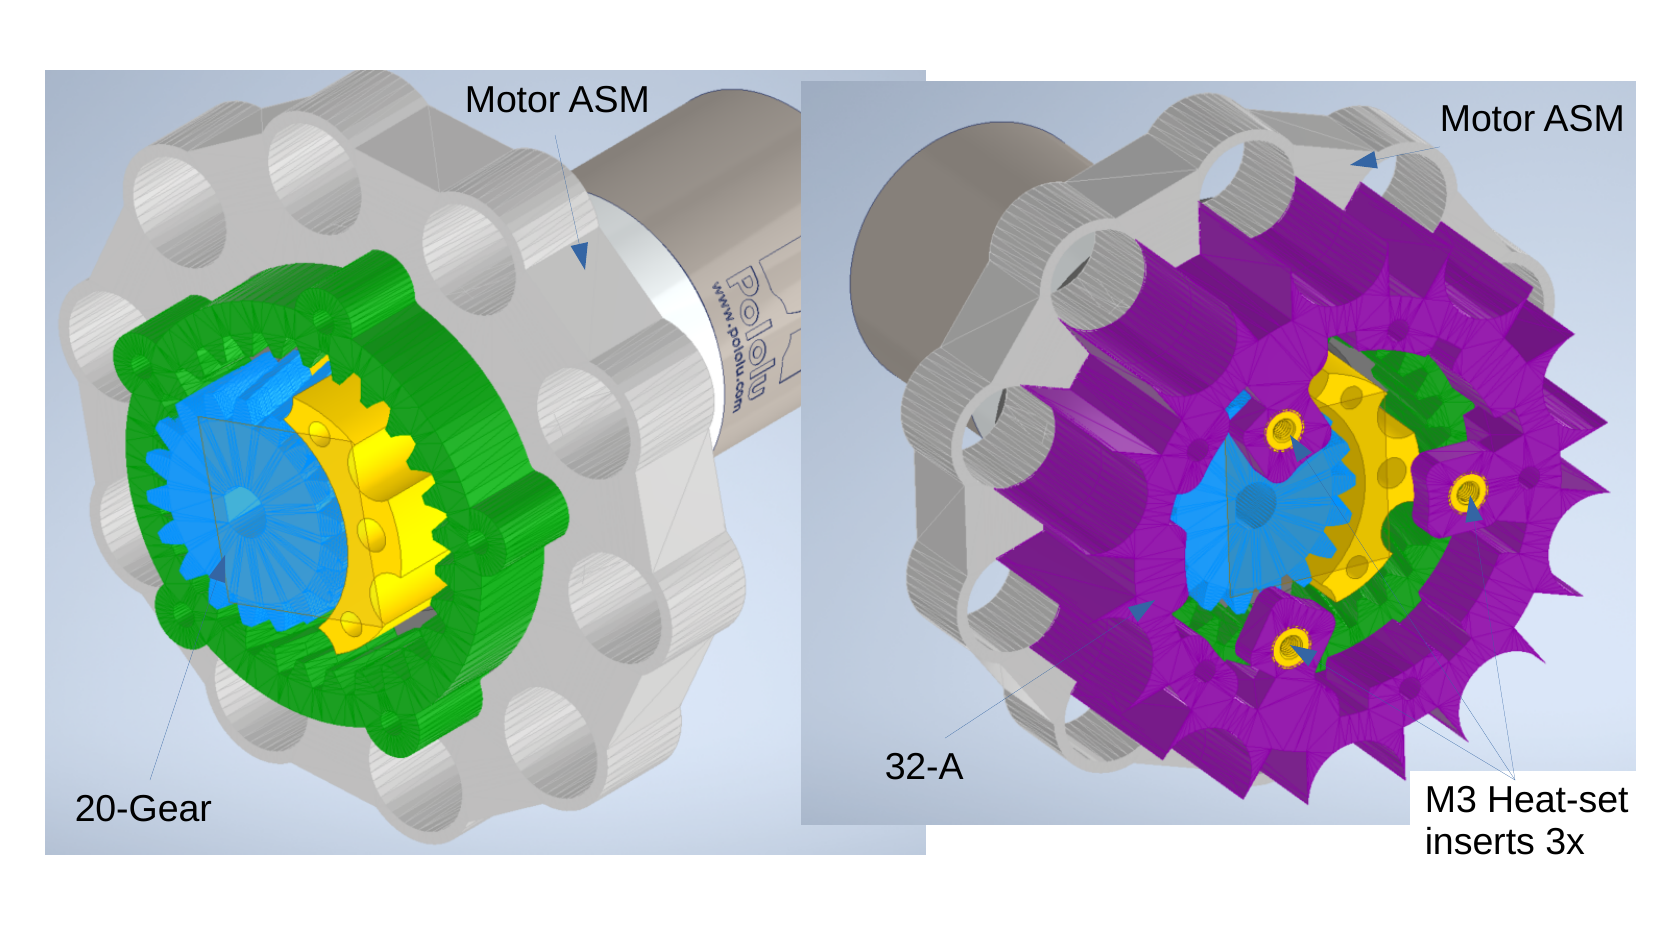

Motor ASM
Motor ASM
32-A
M3 Heat-set inserts 3x
20-Gear